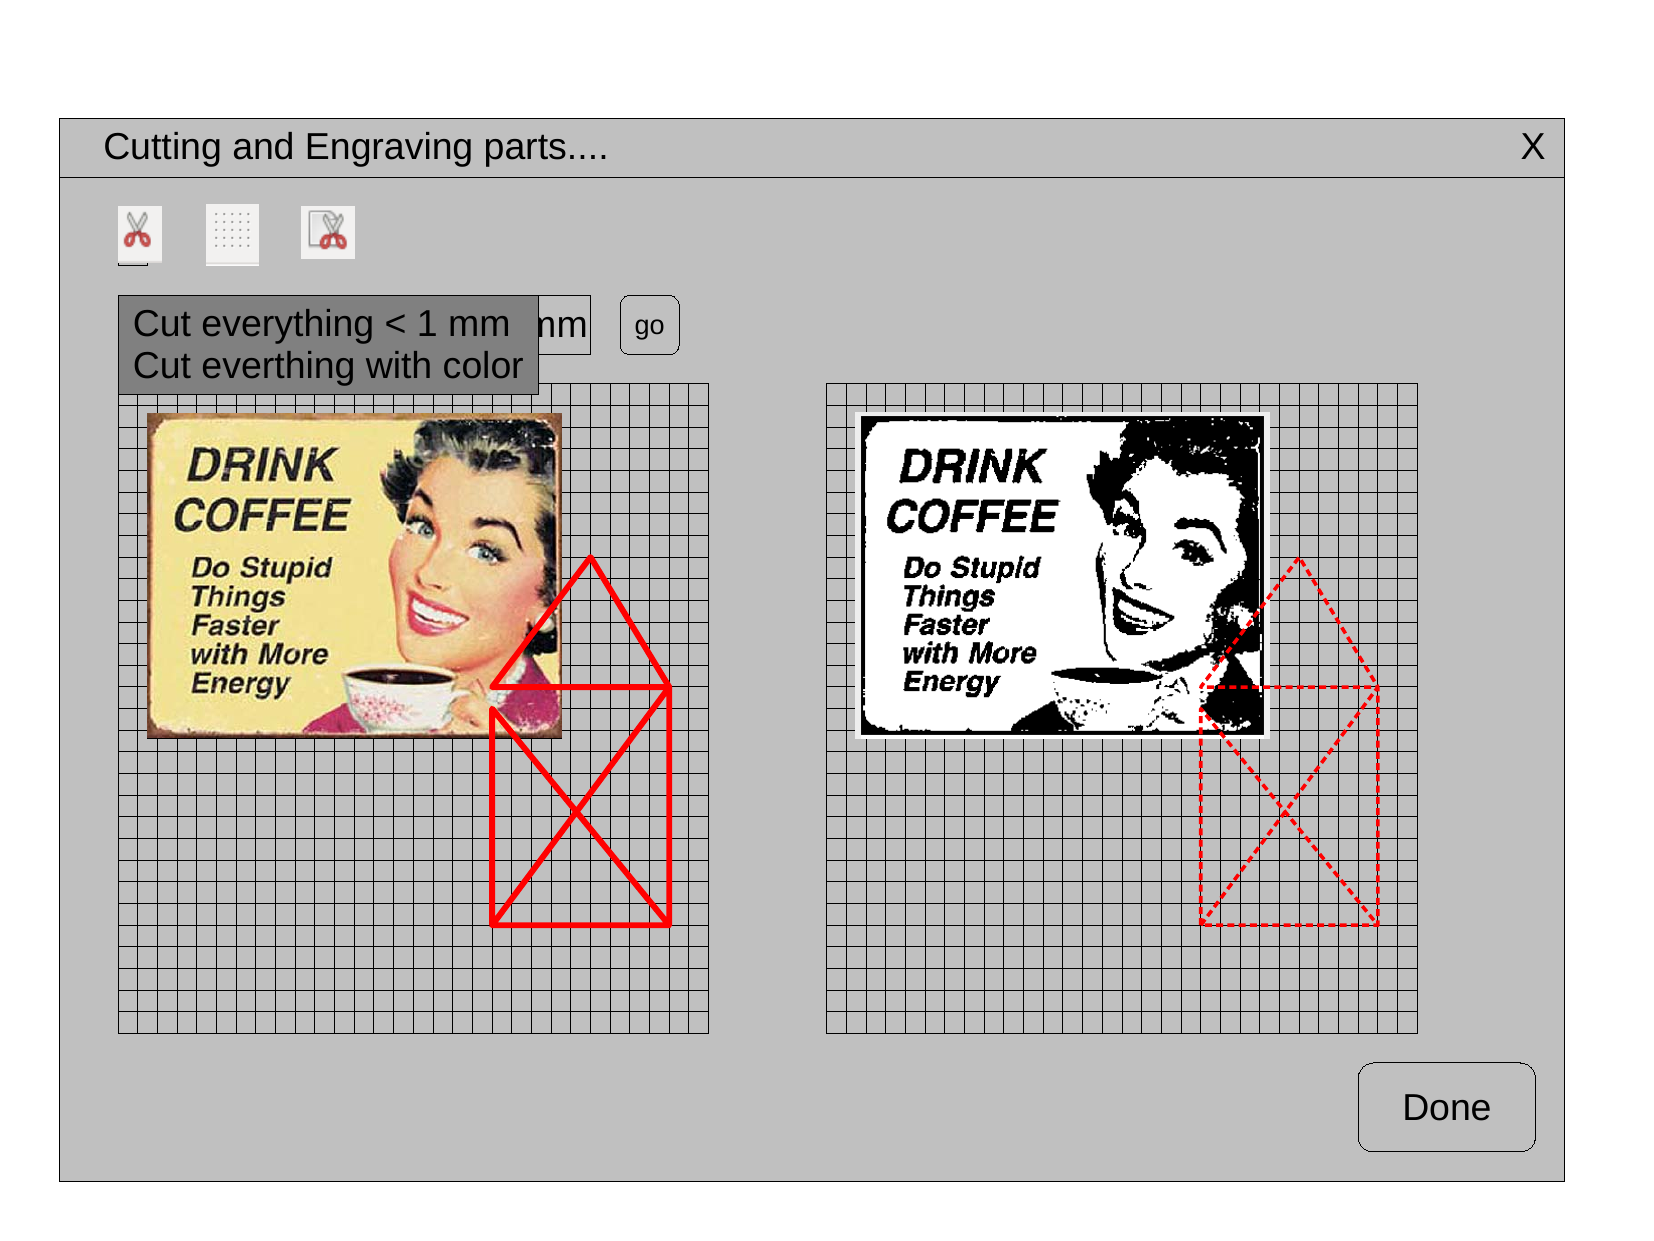

Cutting and Engraving parts....
X
Cut everything < 1 mm
Cut everthing with color
v
1mm
go
Done